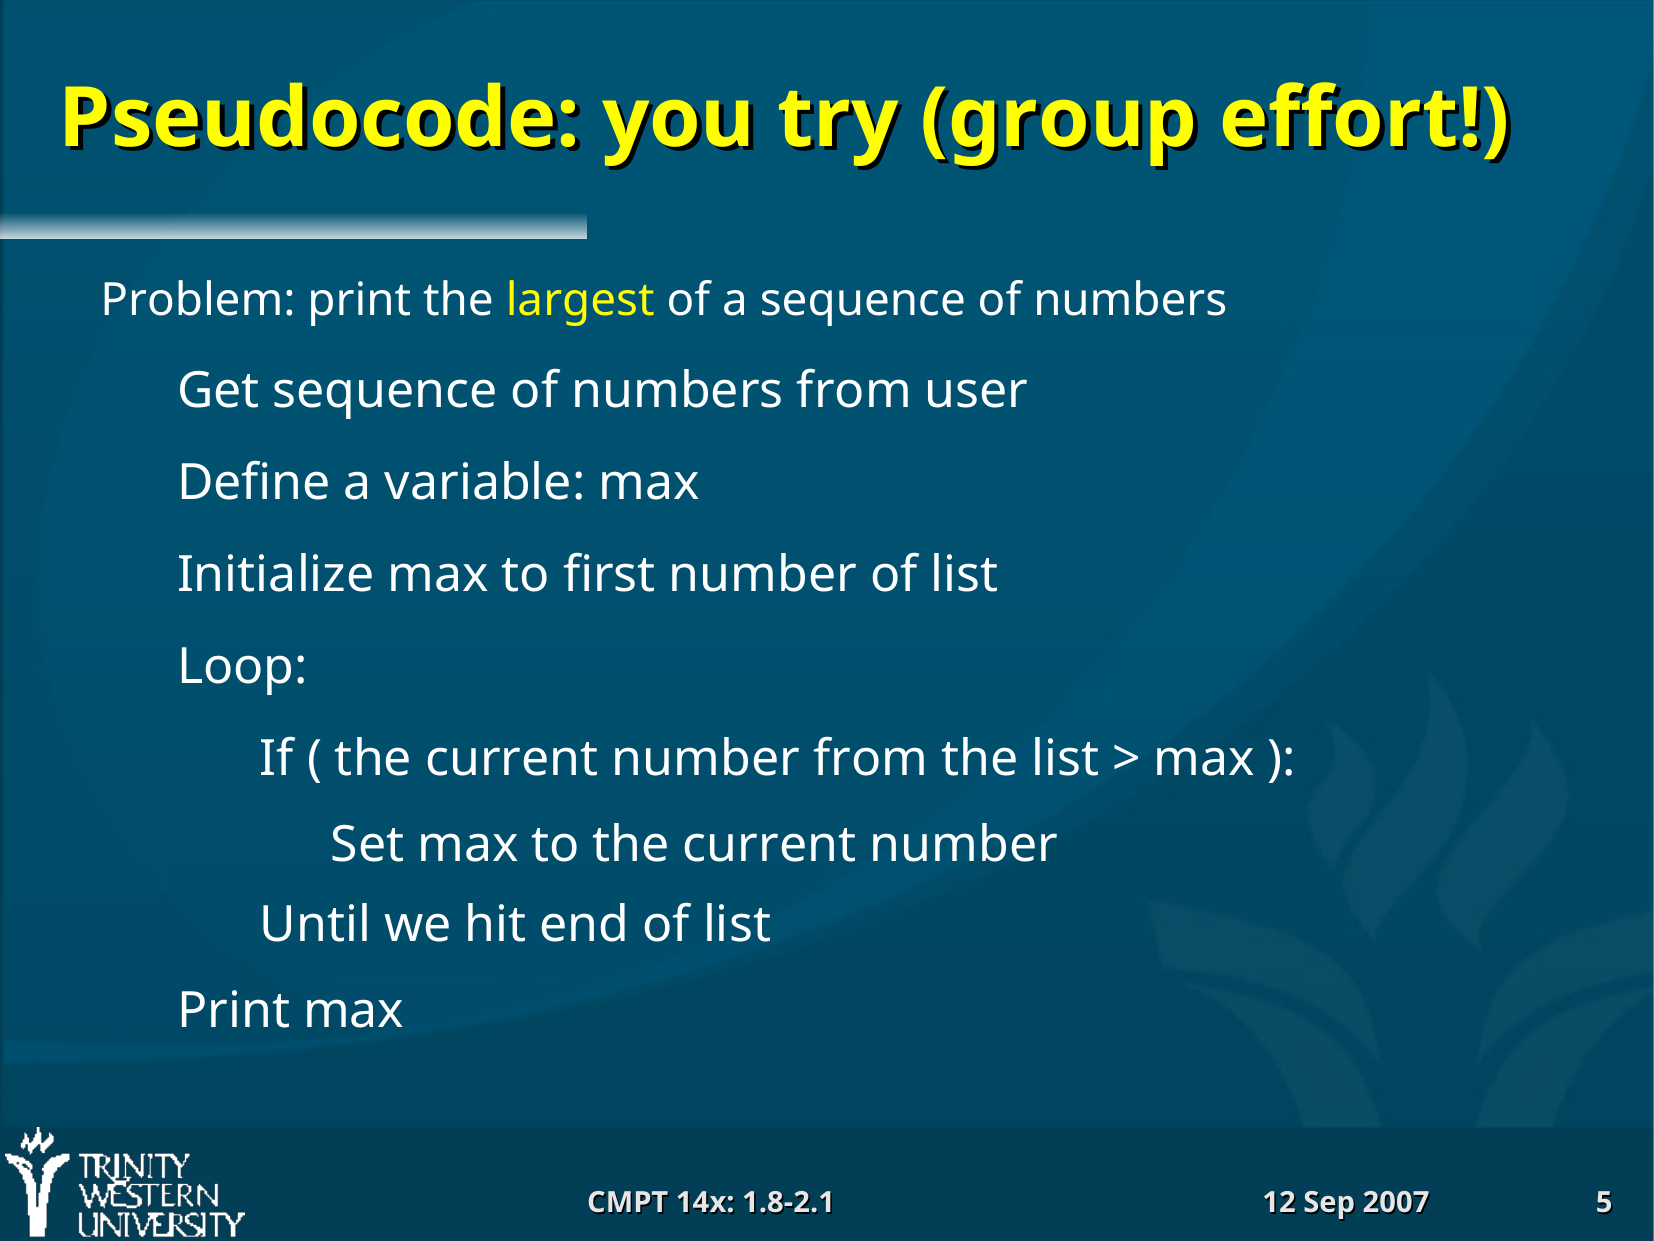

# Pseudocode: you try (group effort!)
Problem: print the largest of a sequence of numbers
Get sequence of numbers from user
Define a variable: max
Initialize max to first number of list
Loop:
If ( the current number from the list > max ):
Set max to the current number
Until we hit end of list
Print max
CMPT 14x: 1.8-2.1
12 Sep 2007
5